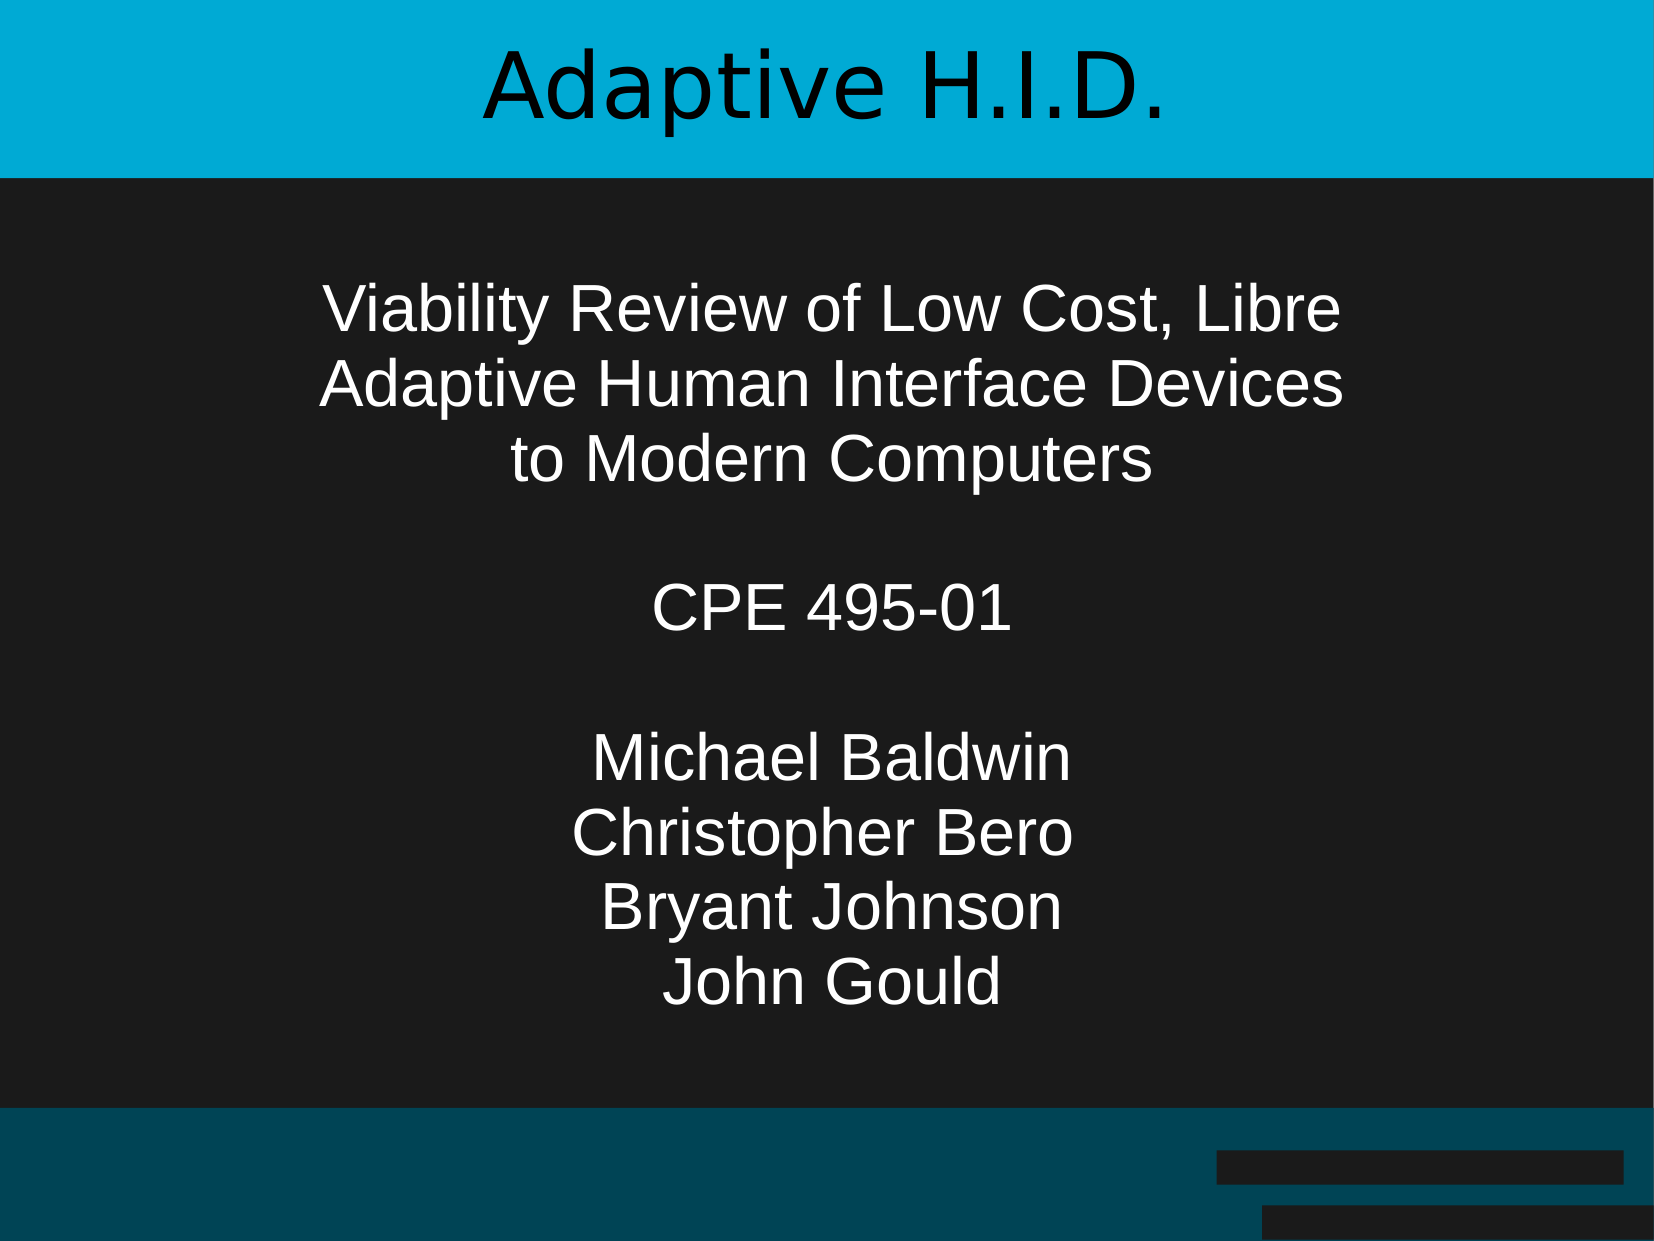

# Adaptive H.I.D.
Viability Review of Low Cost, Libre
Adaptive Human Interface Devices
to Modern Computers
CPE 495-01
Michael Baldwin
Christopher Bero
Bryant Johnson
John Gould